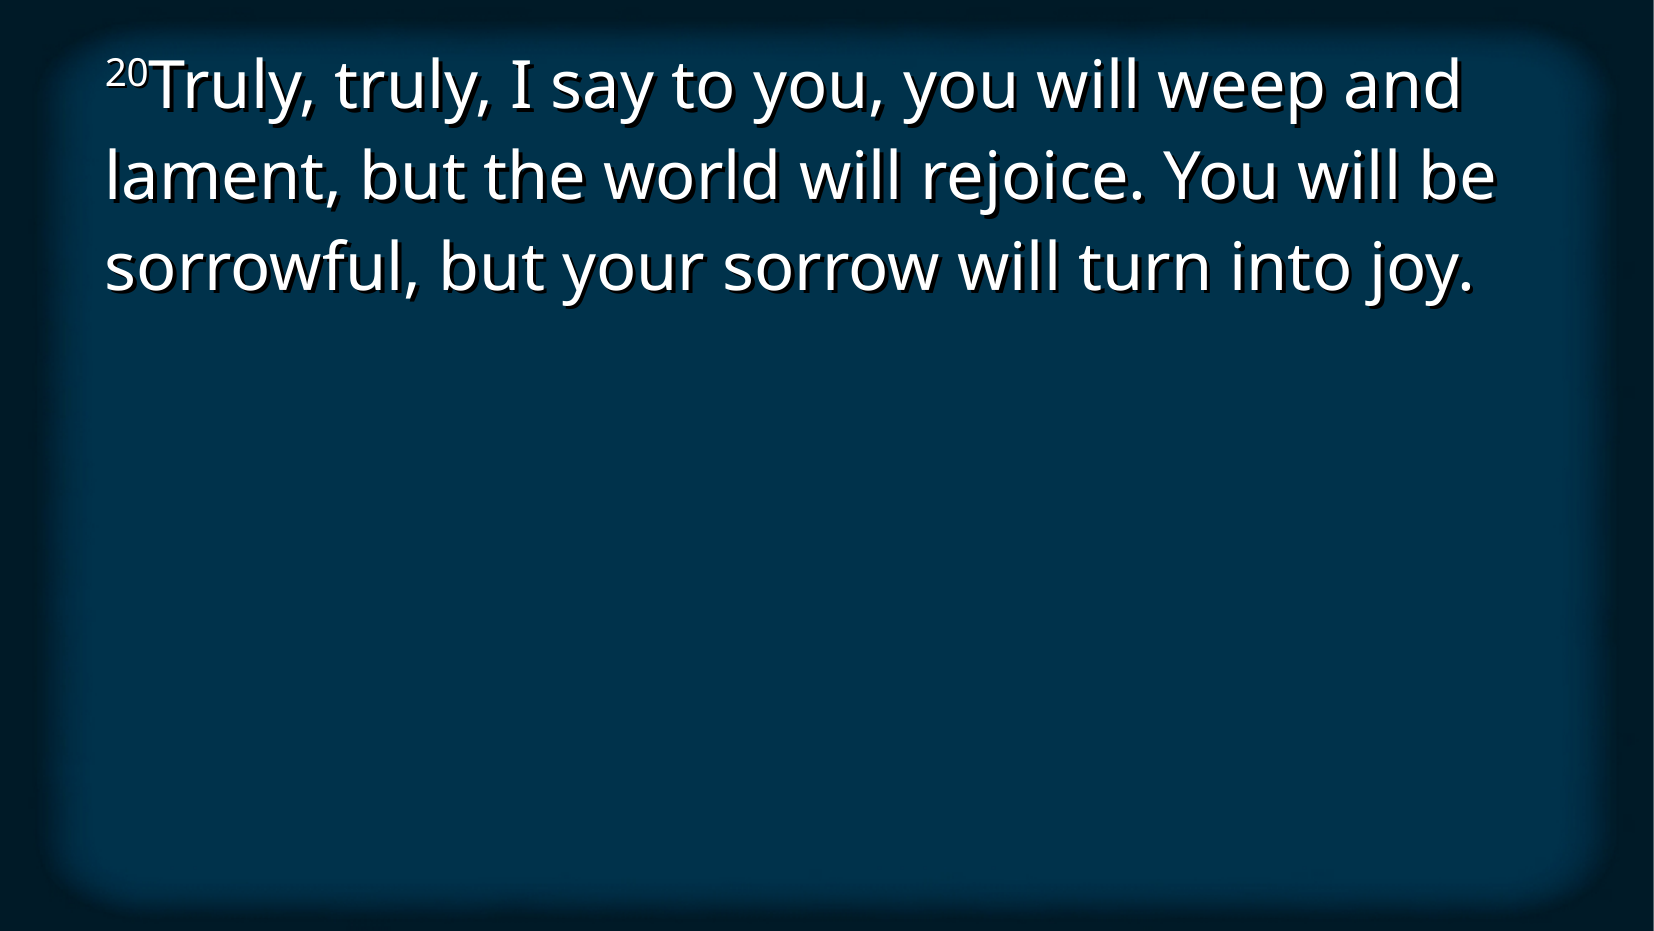

20Truly, truly, I say to you, you will weep and lament, but the world will rejoice. You will be sorrowful, but your sorrow will turn into joy.